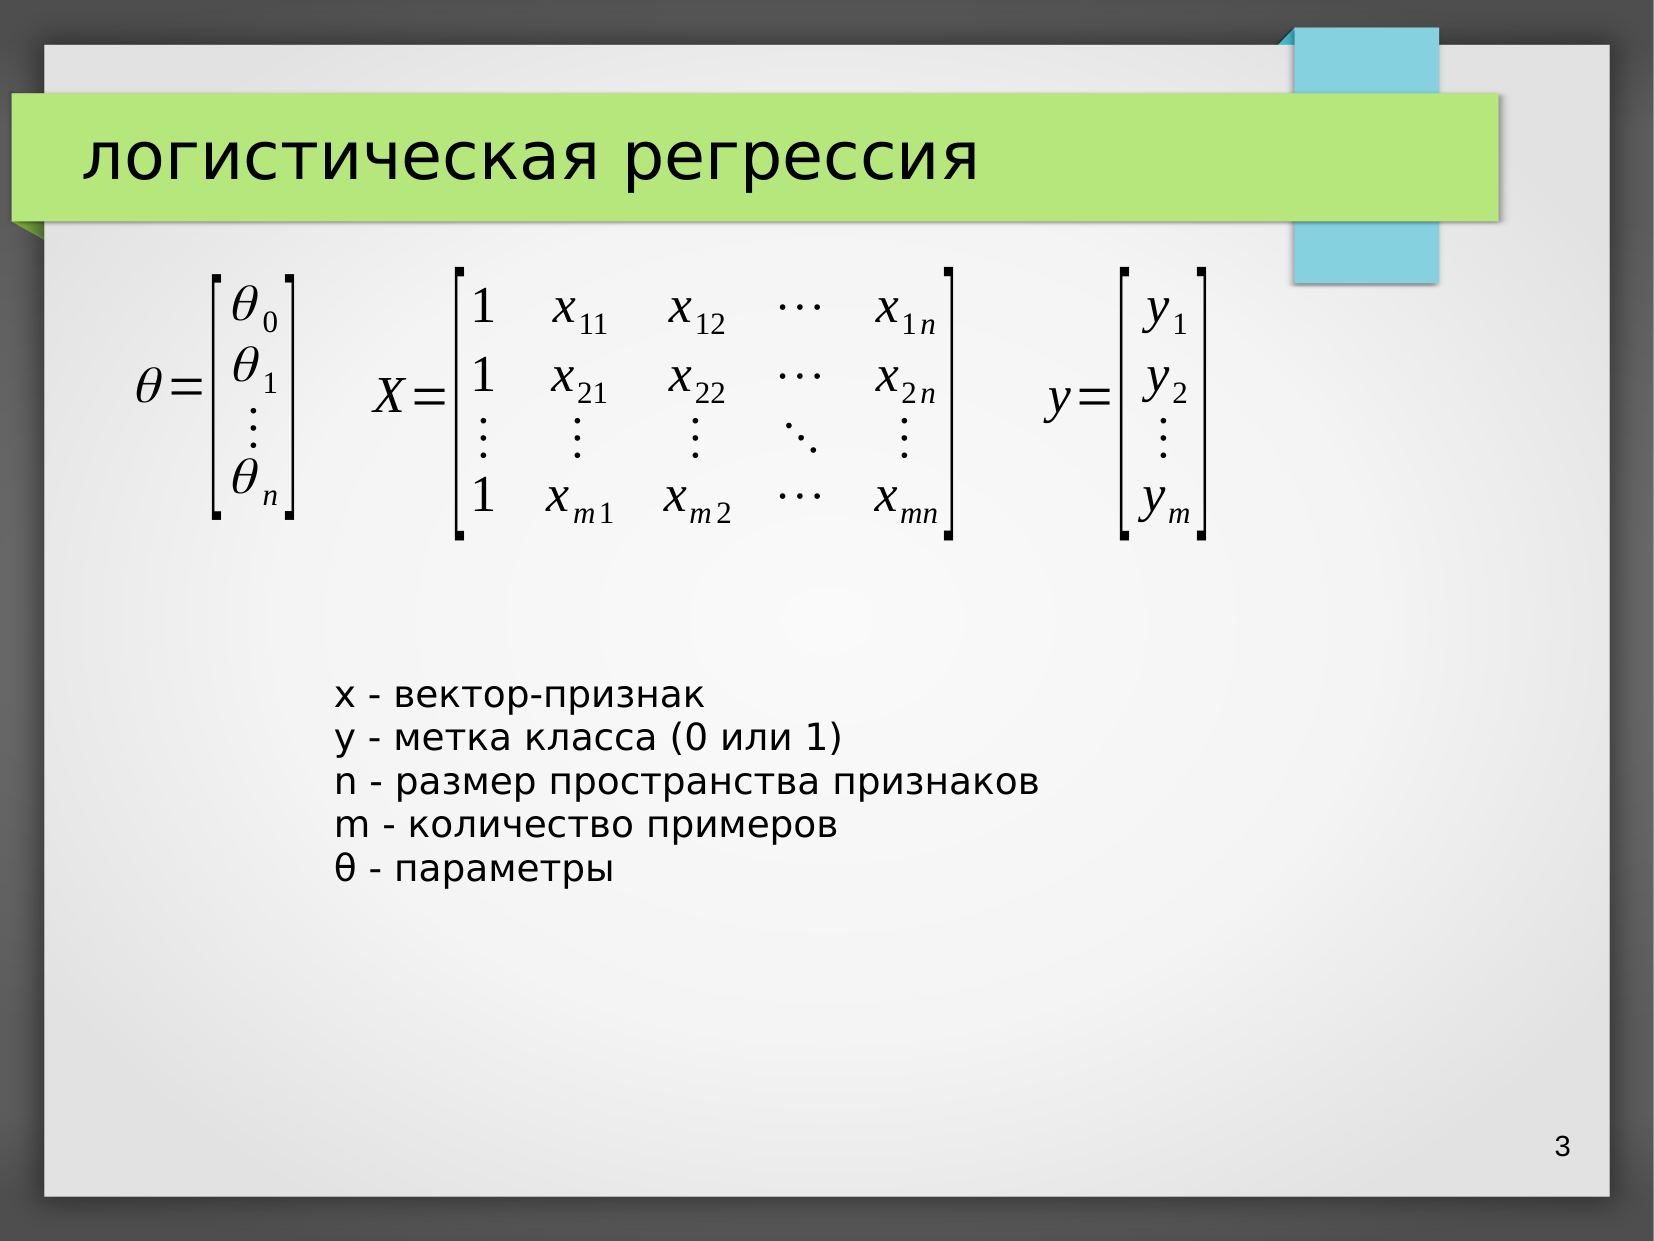

# логистическая регрессия
x - вектор-признак
y - метка класса (0 или 1)
n - размер пространства признаков
m - количество примеров
θ - параметры
3